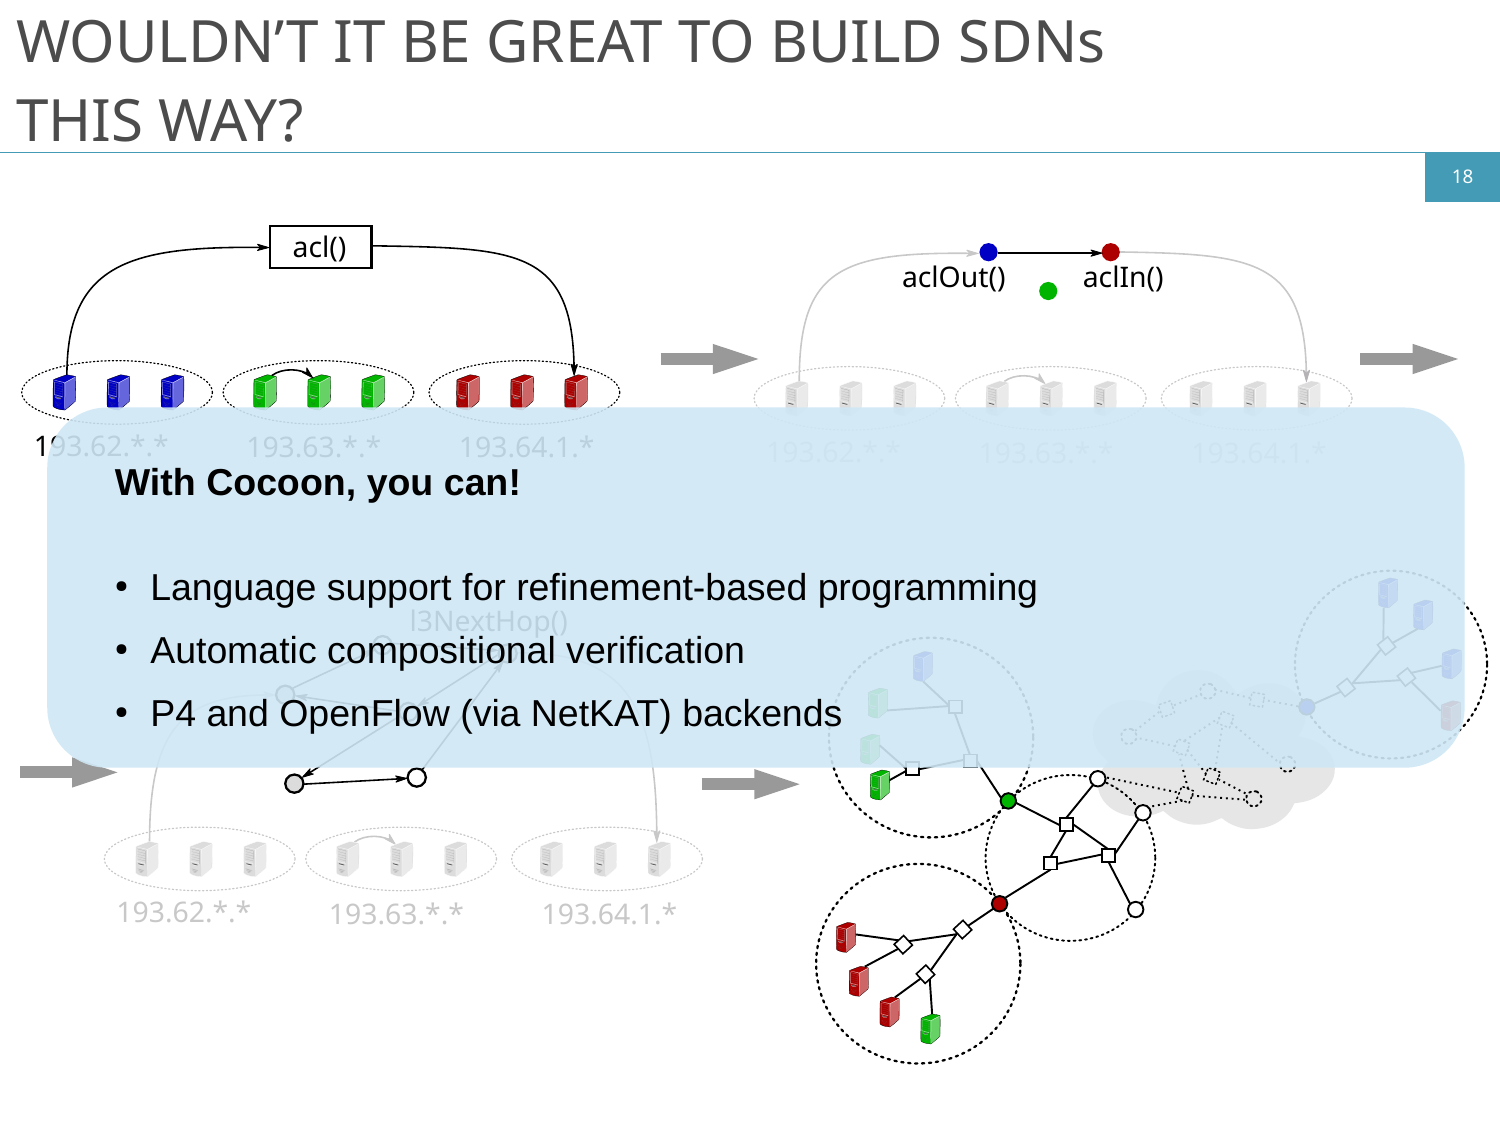

# WOULDN’T IT BE GREAT TO BUILD SDNs THIS WAY?
With Cocoon, you can!
Language support for refinement-based programming
Automatic compositional verification
P4 and OpenFlow (via NetKAT) backends